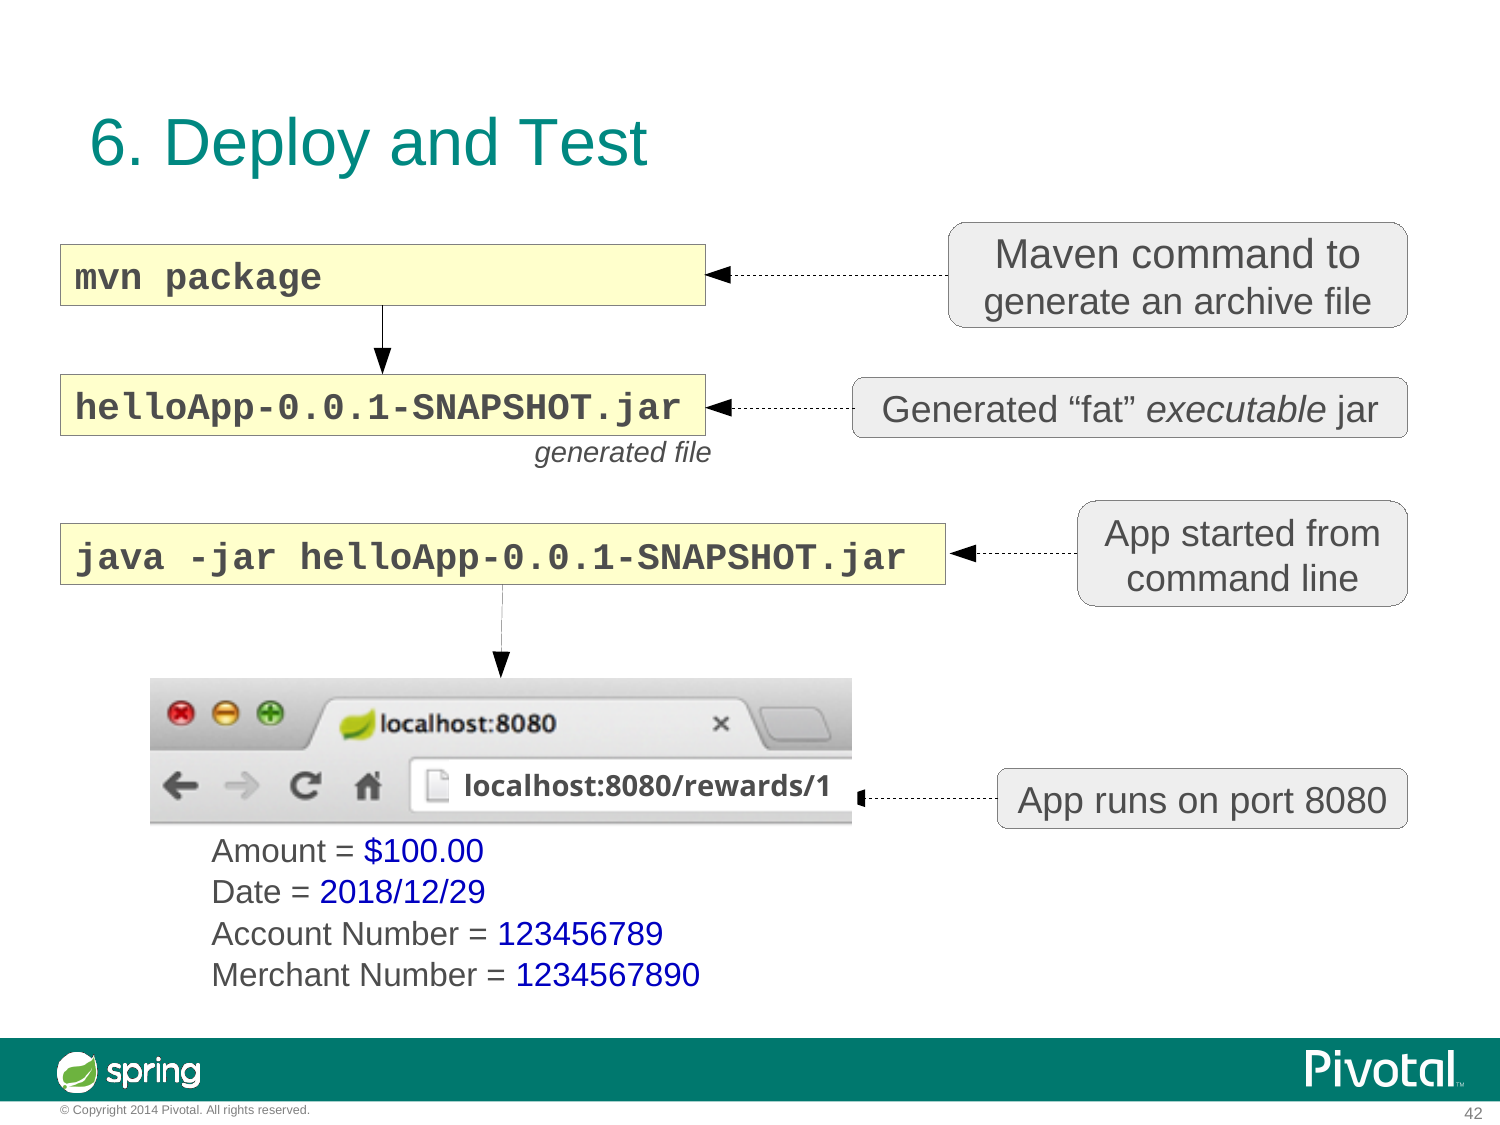

# 6. Deploy and Test
Maven command to generate an archive file
mvn package
helloApp-0.0.1-SNAPSHOT.jar
Generated “fat” executable jar
generated file
App started from command line
java -jar helloApp-0.0.1-SNAPSHOT.jar
localhost:8080/rewards/1
 Amount = $100.00
 Date = 2018/12/29
 Account Number = 123456789
 Merchant Number = 1234567890
App runs on port 8080